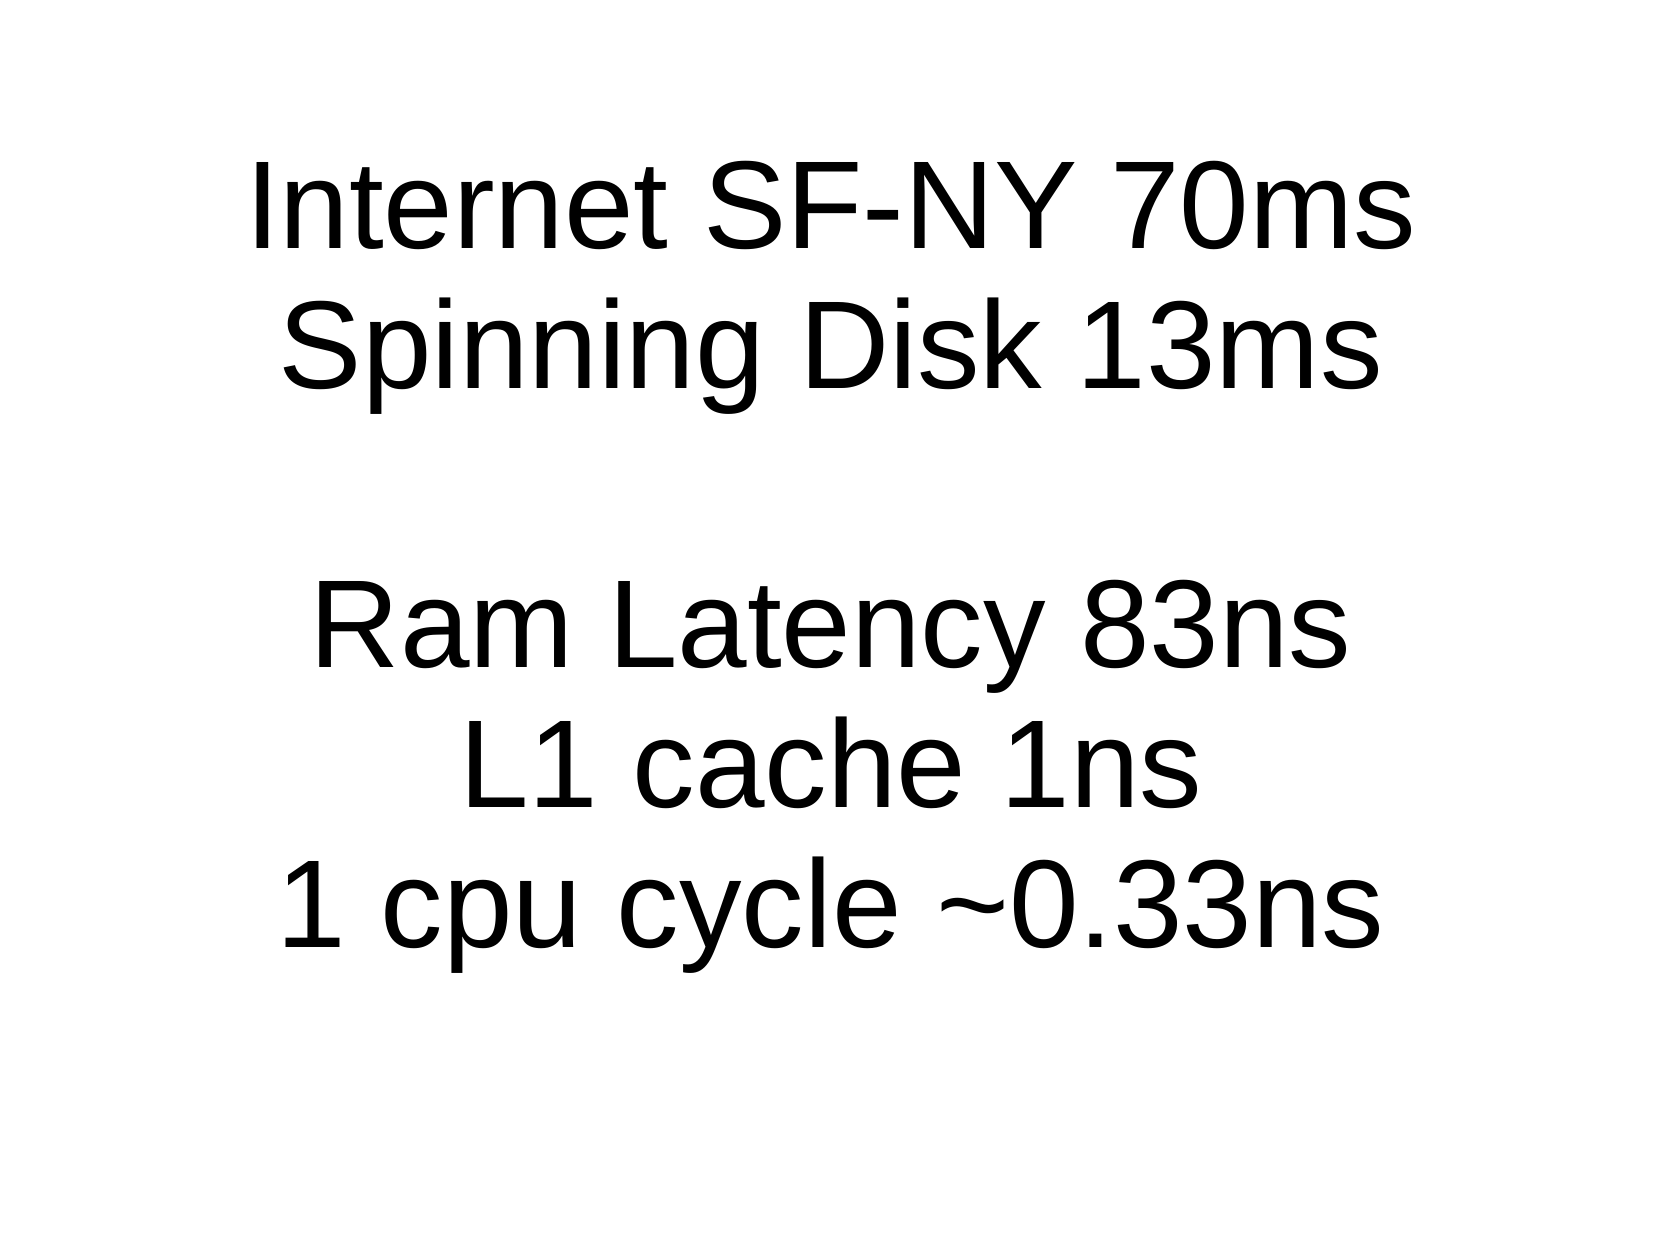

# Internet SF-NY 70ms
Spinning Disk 13ms
Ram Latency 83ns
L1 cache 1ns
1 cpu cycle ~0.33ns